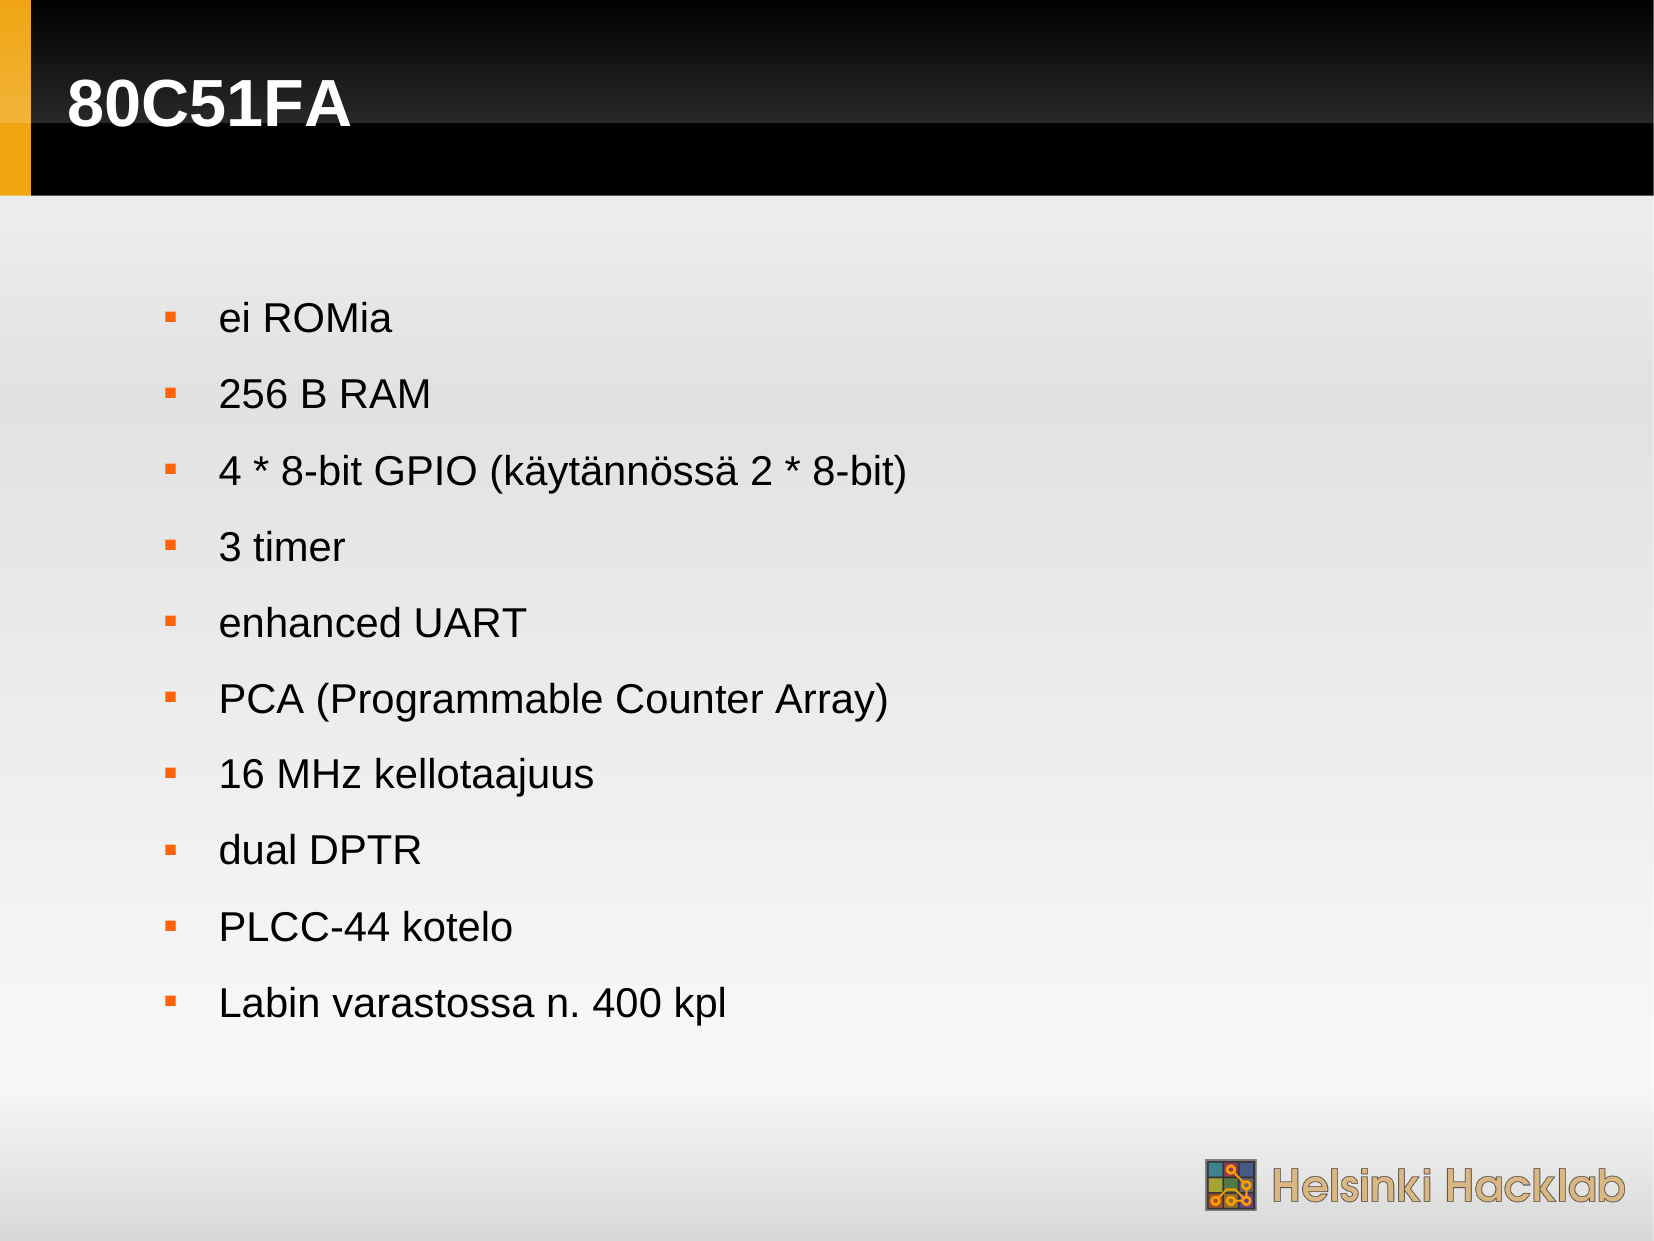

# 80C51FA
ei ROMia
256 B RAM
4 * 8-bit GPIO (käytännössä 2 * 8-bit)
3 timer
enhanced UART
PCA (Programmable Counter Array)
16 MHz kellotaajuus
dual DPTR
PLCC-44 kotelo
Labin varastossa n. 400 kpl